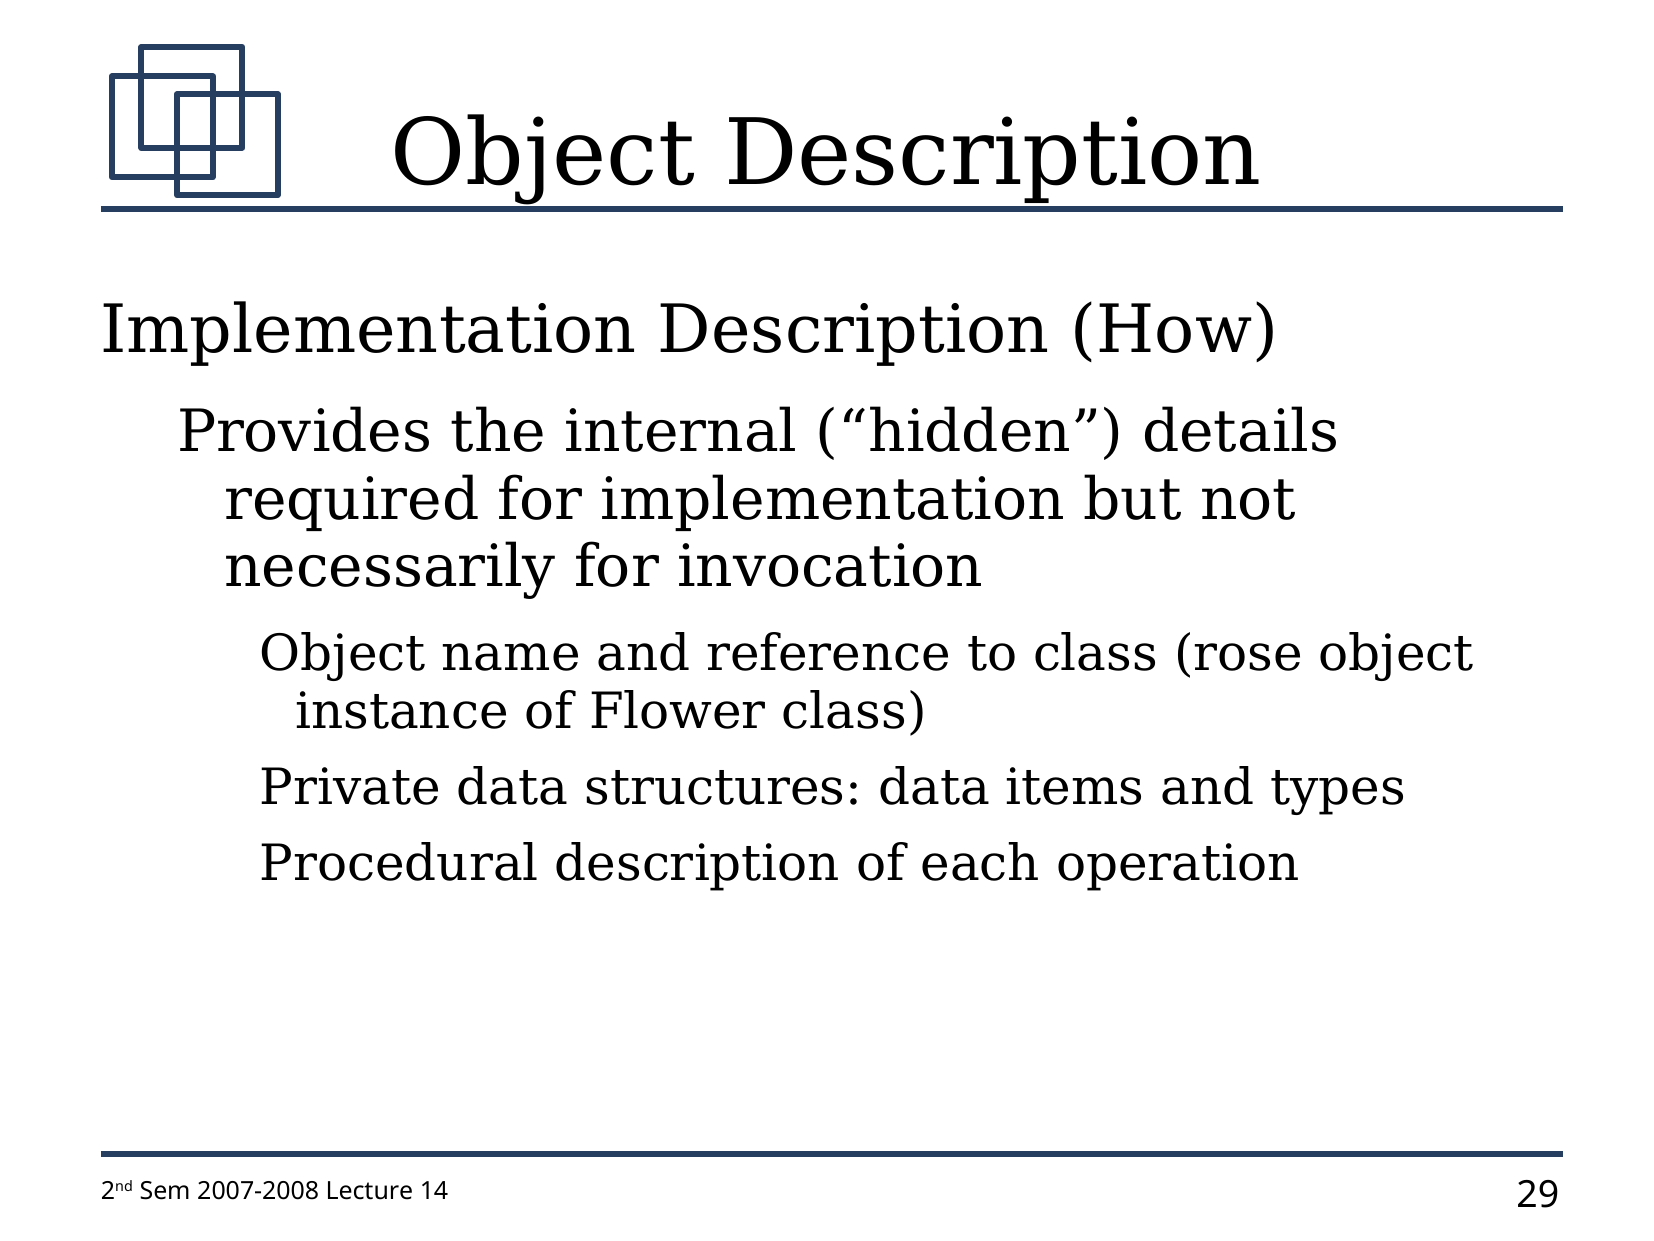

# Object Description
Implementation Description (How)
Provides the internal (“hidden”) details required for implementation but not necessarily for invocation
Object name and reference to class (rose object instance of Flower class)
Private data structures: data items and types
Procedural description of each operation